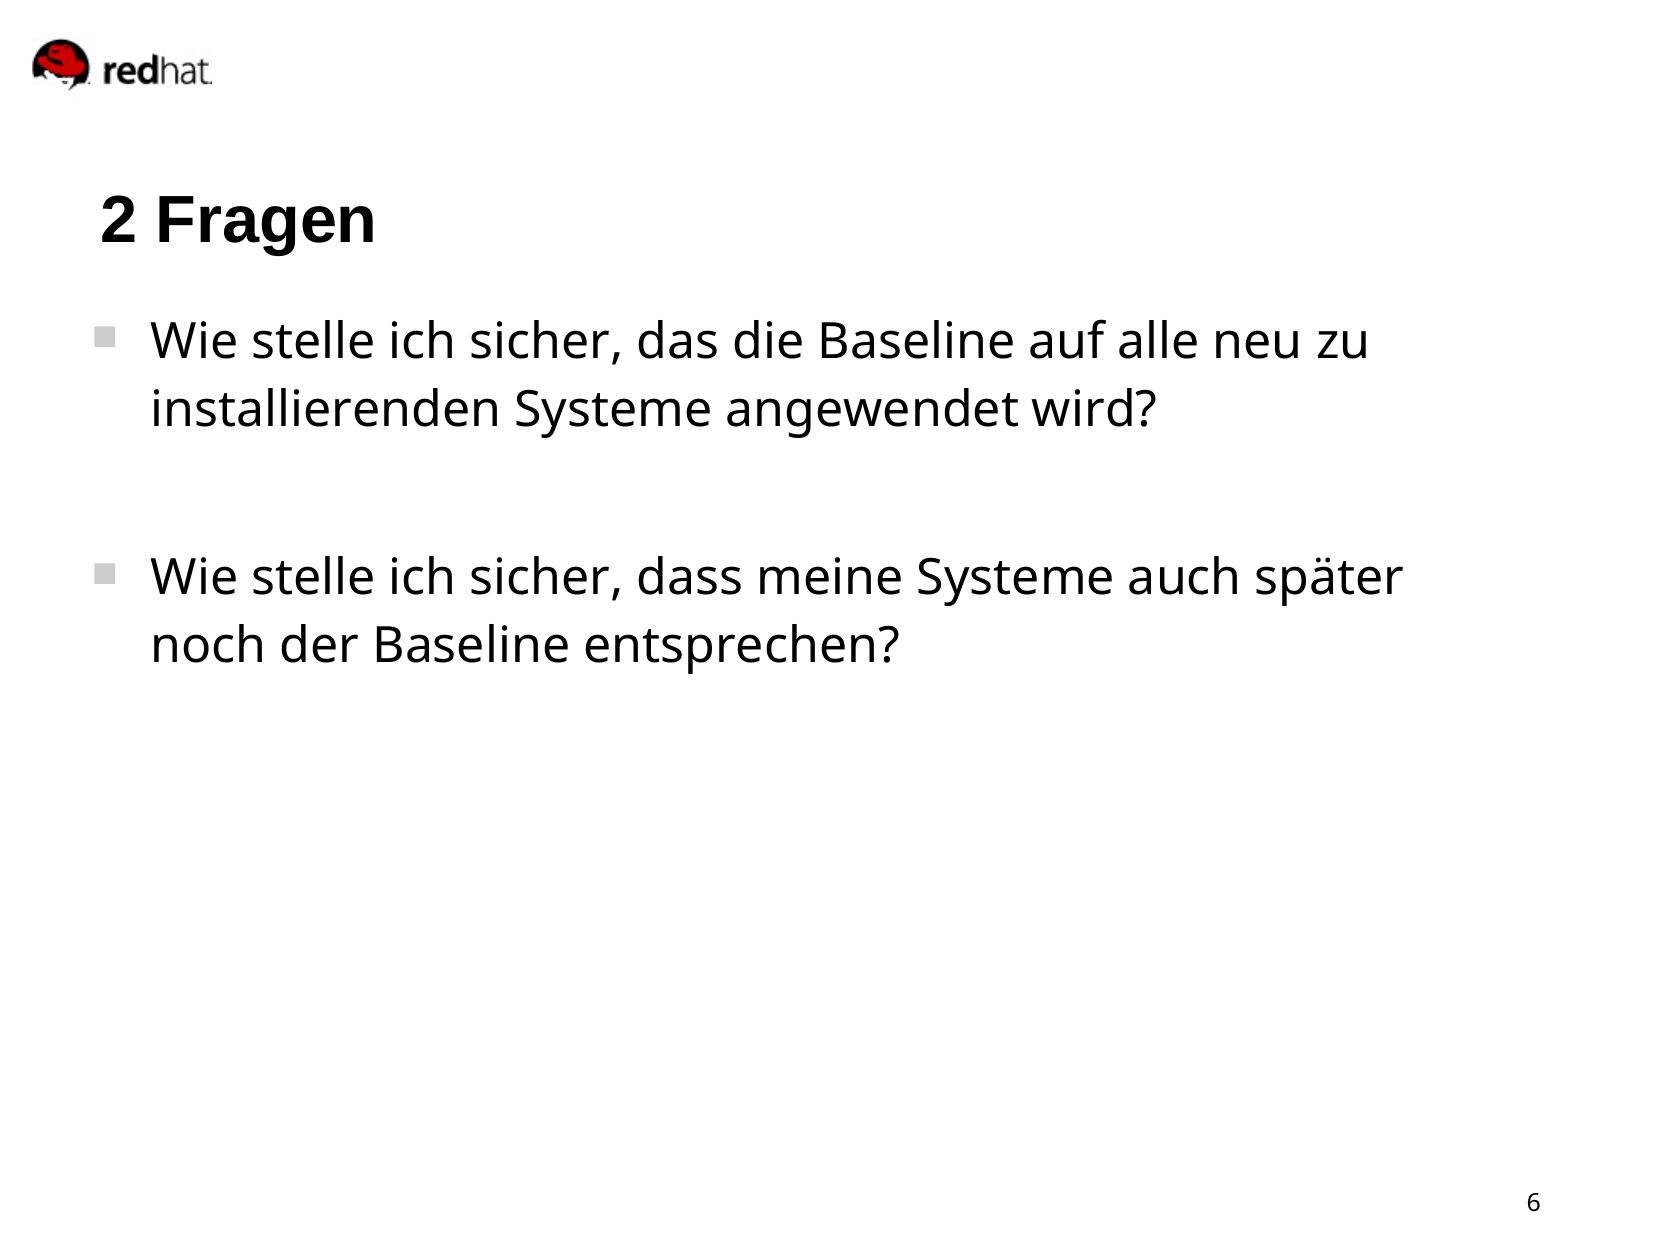

# 2 Fragen
Wie stelle ich sicher, das die Baseline auf alle neu zu installierenden Systeme angewendet wird?
Wie stelle ich sicher, dass meine Systeme auch später noch der Baseline entsprechen?